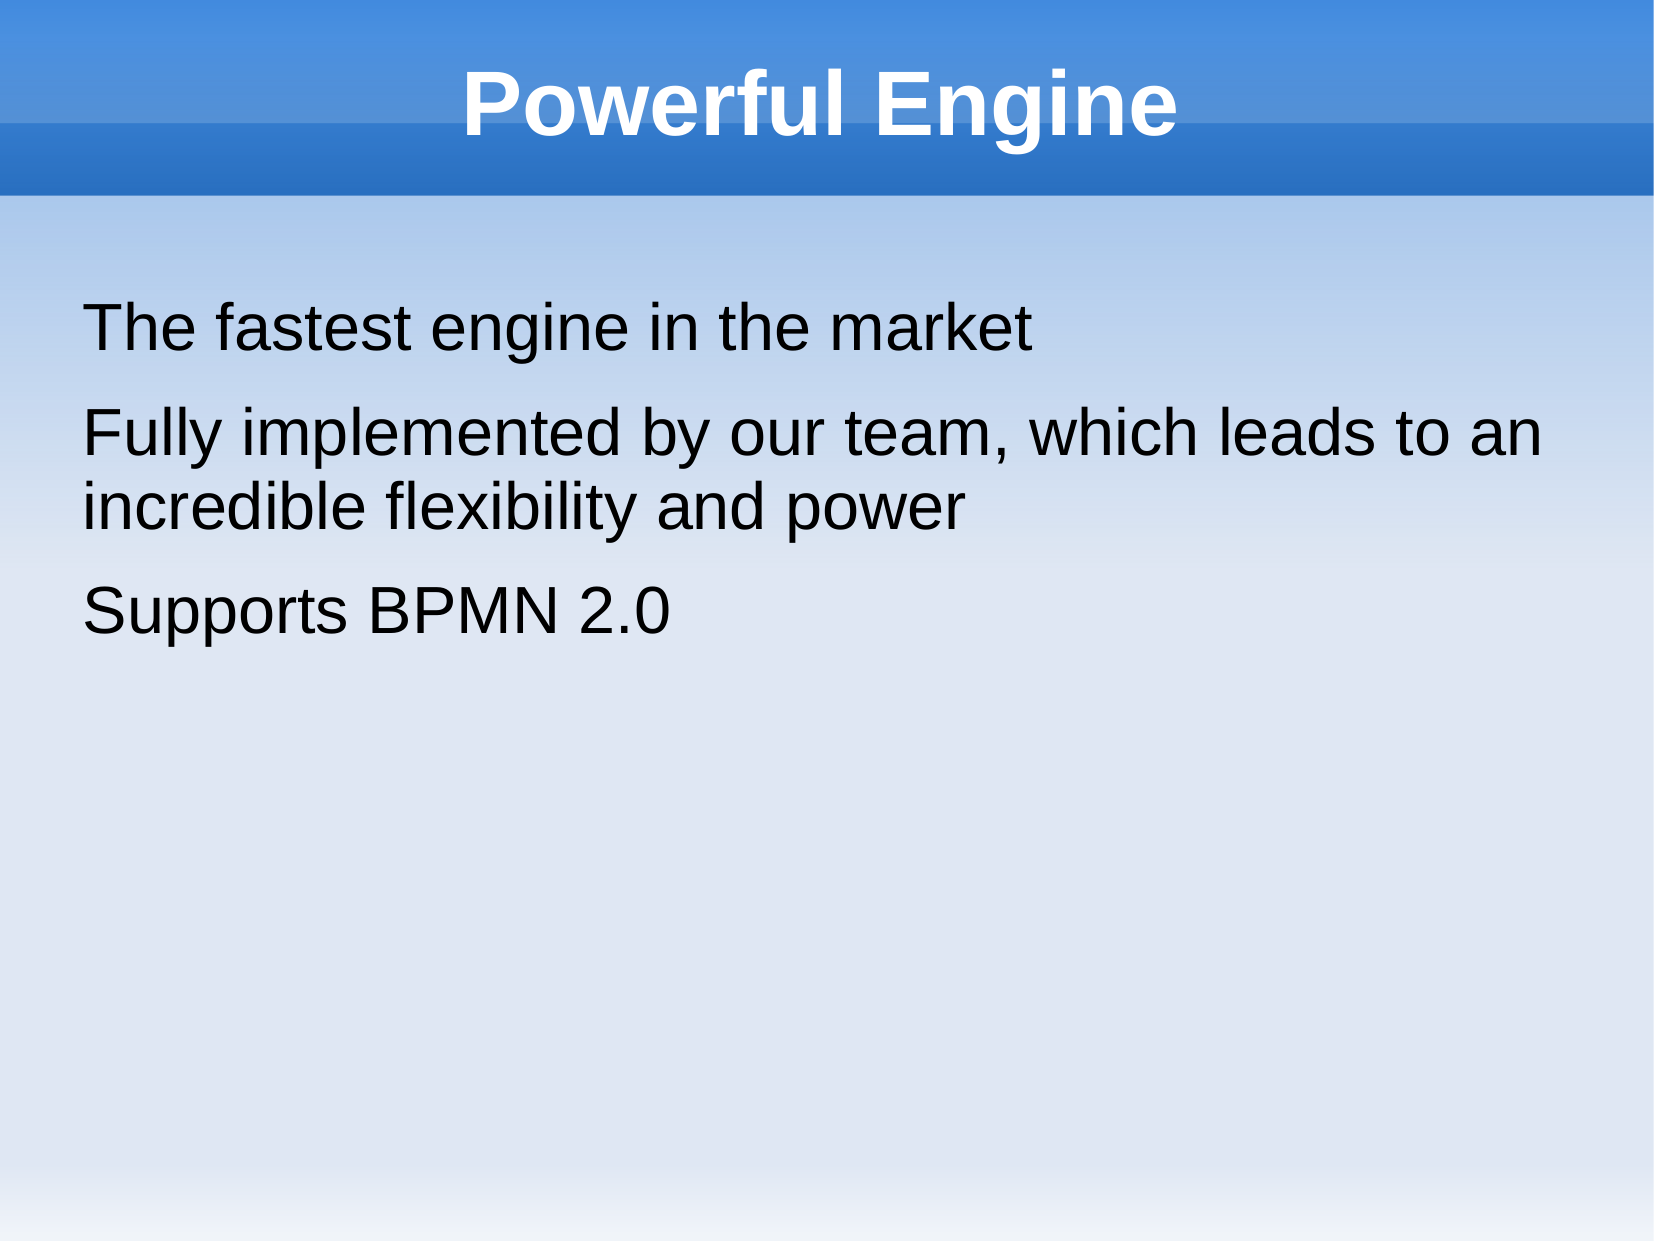

# Powerful Engine
The fastest engine in the market
Fully implemented by our team, which leads to an incredible flexibility and power
Supports BPMN 2.0